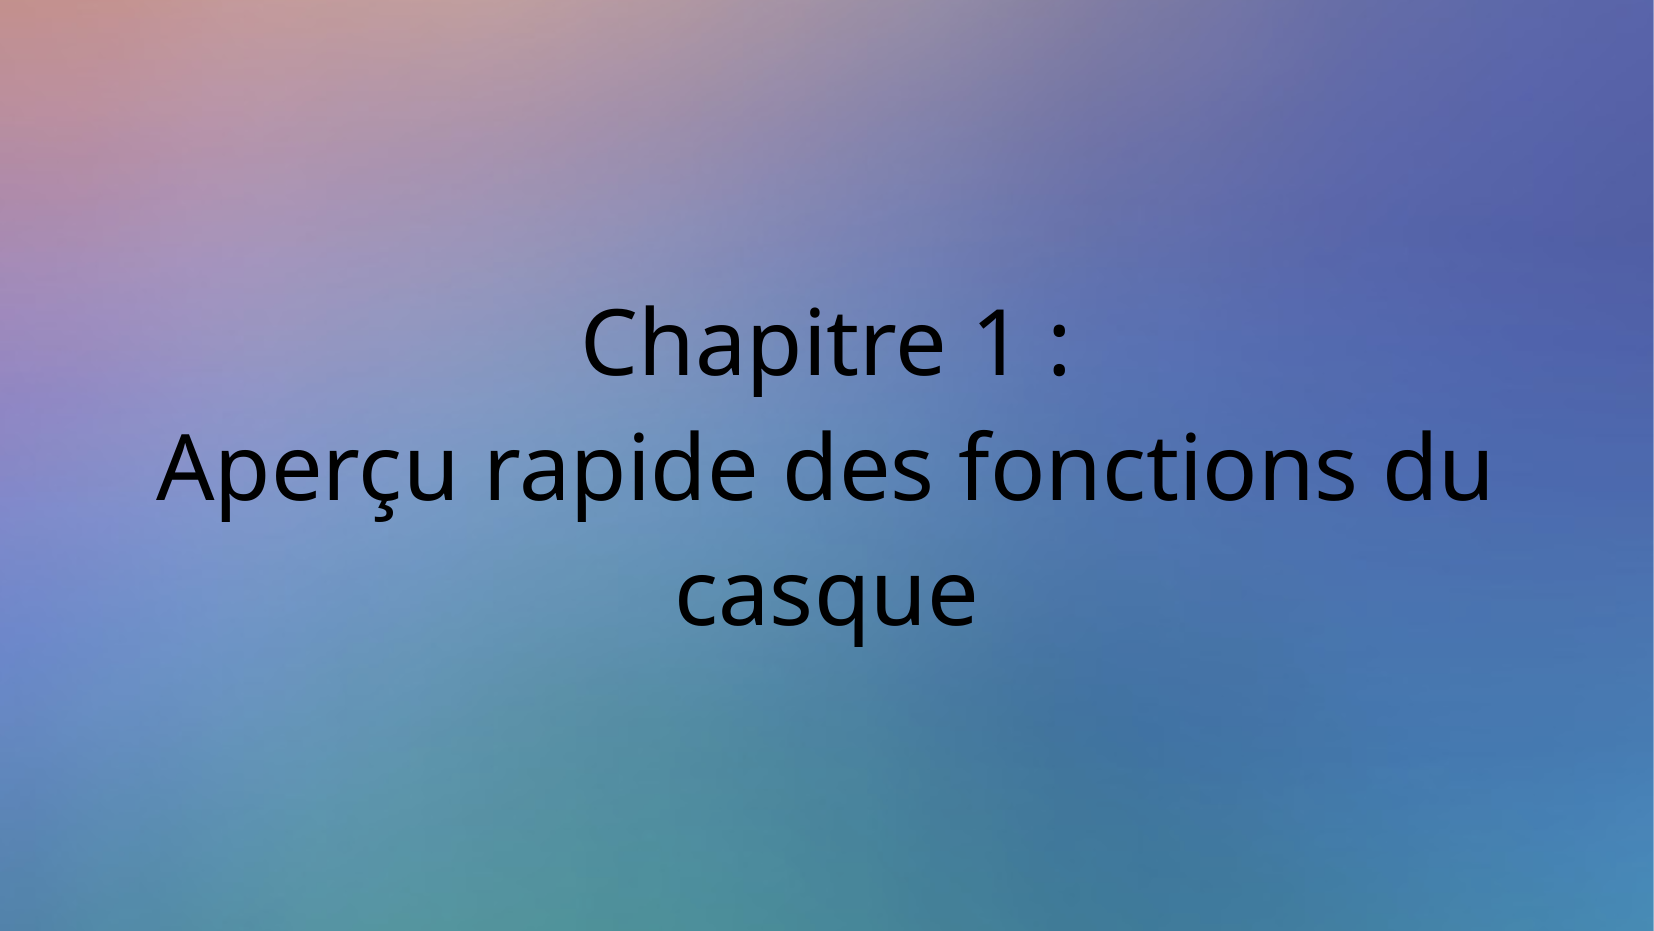

# Chapitre 1 : Aperçu rapide des fonctions du casque